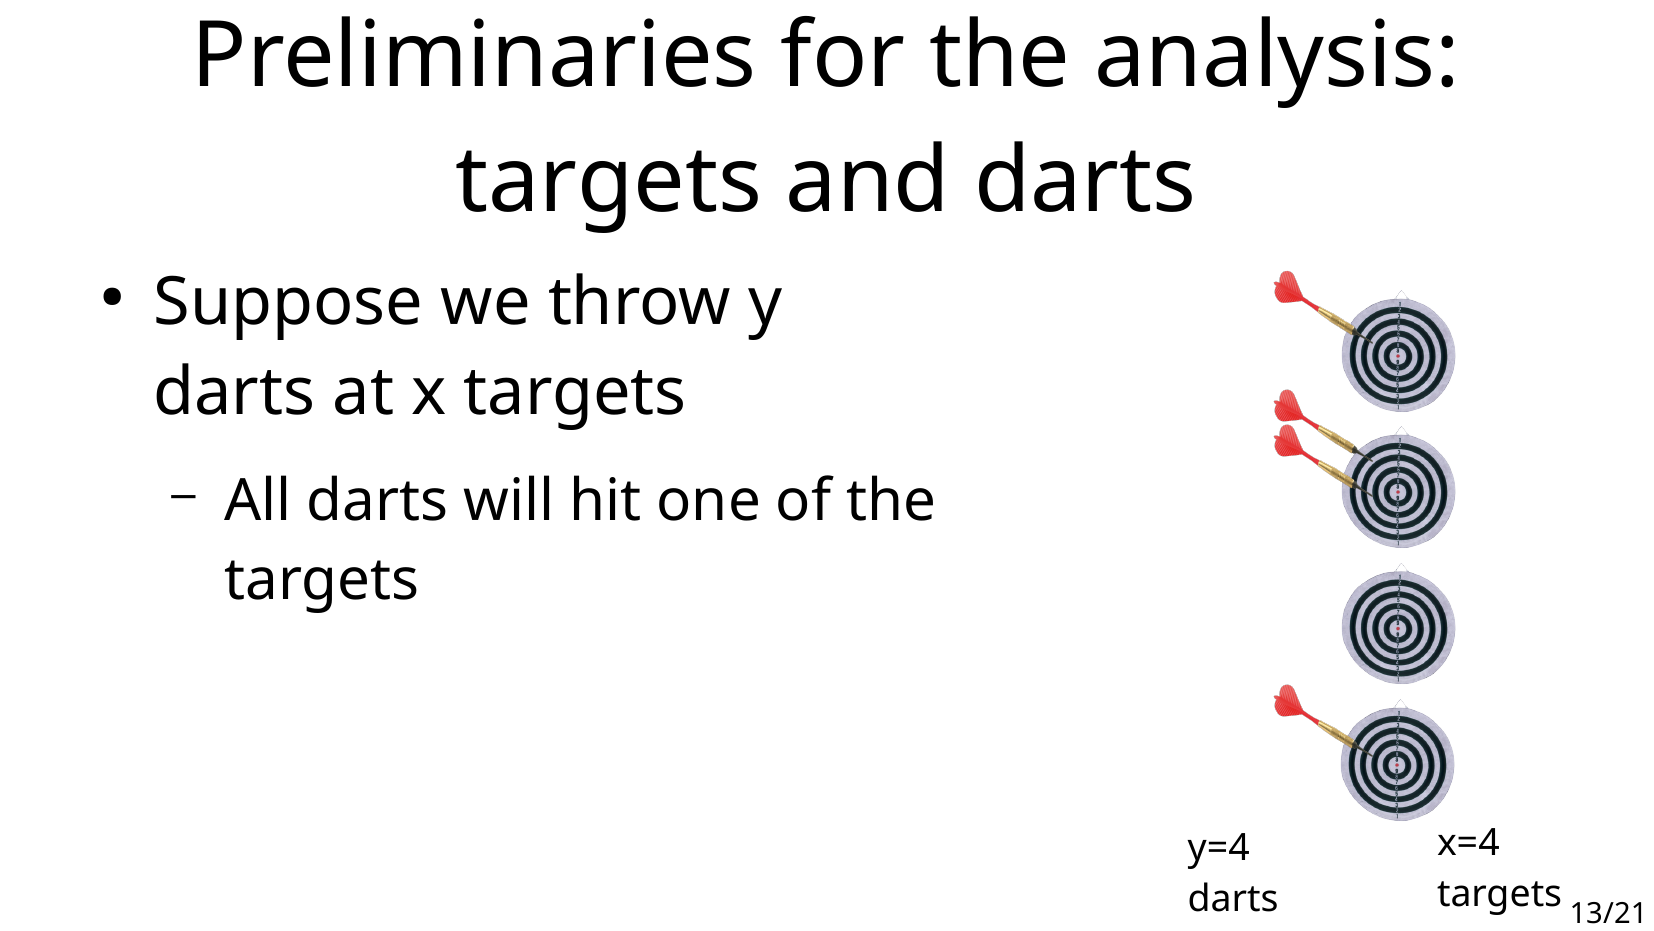

# Preliminaries for the analysis: targets and darts
Suppose we throw y darts at x targets
All darts will hit one of the targets
x=4 targets
y=4 darts
13